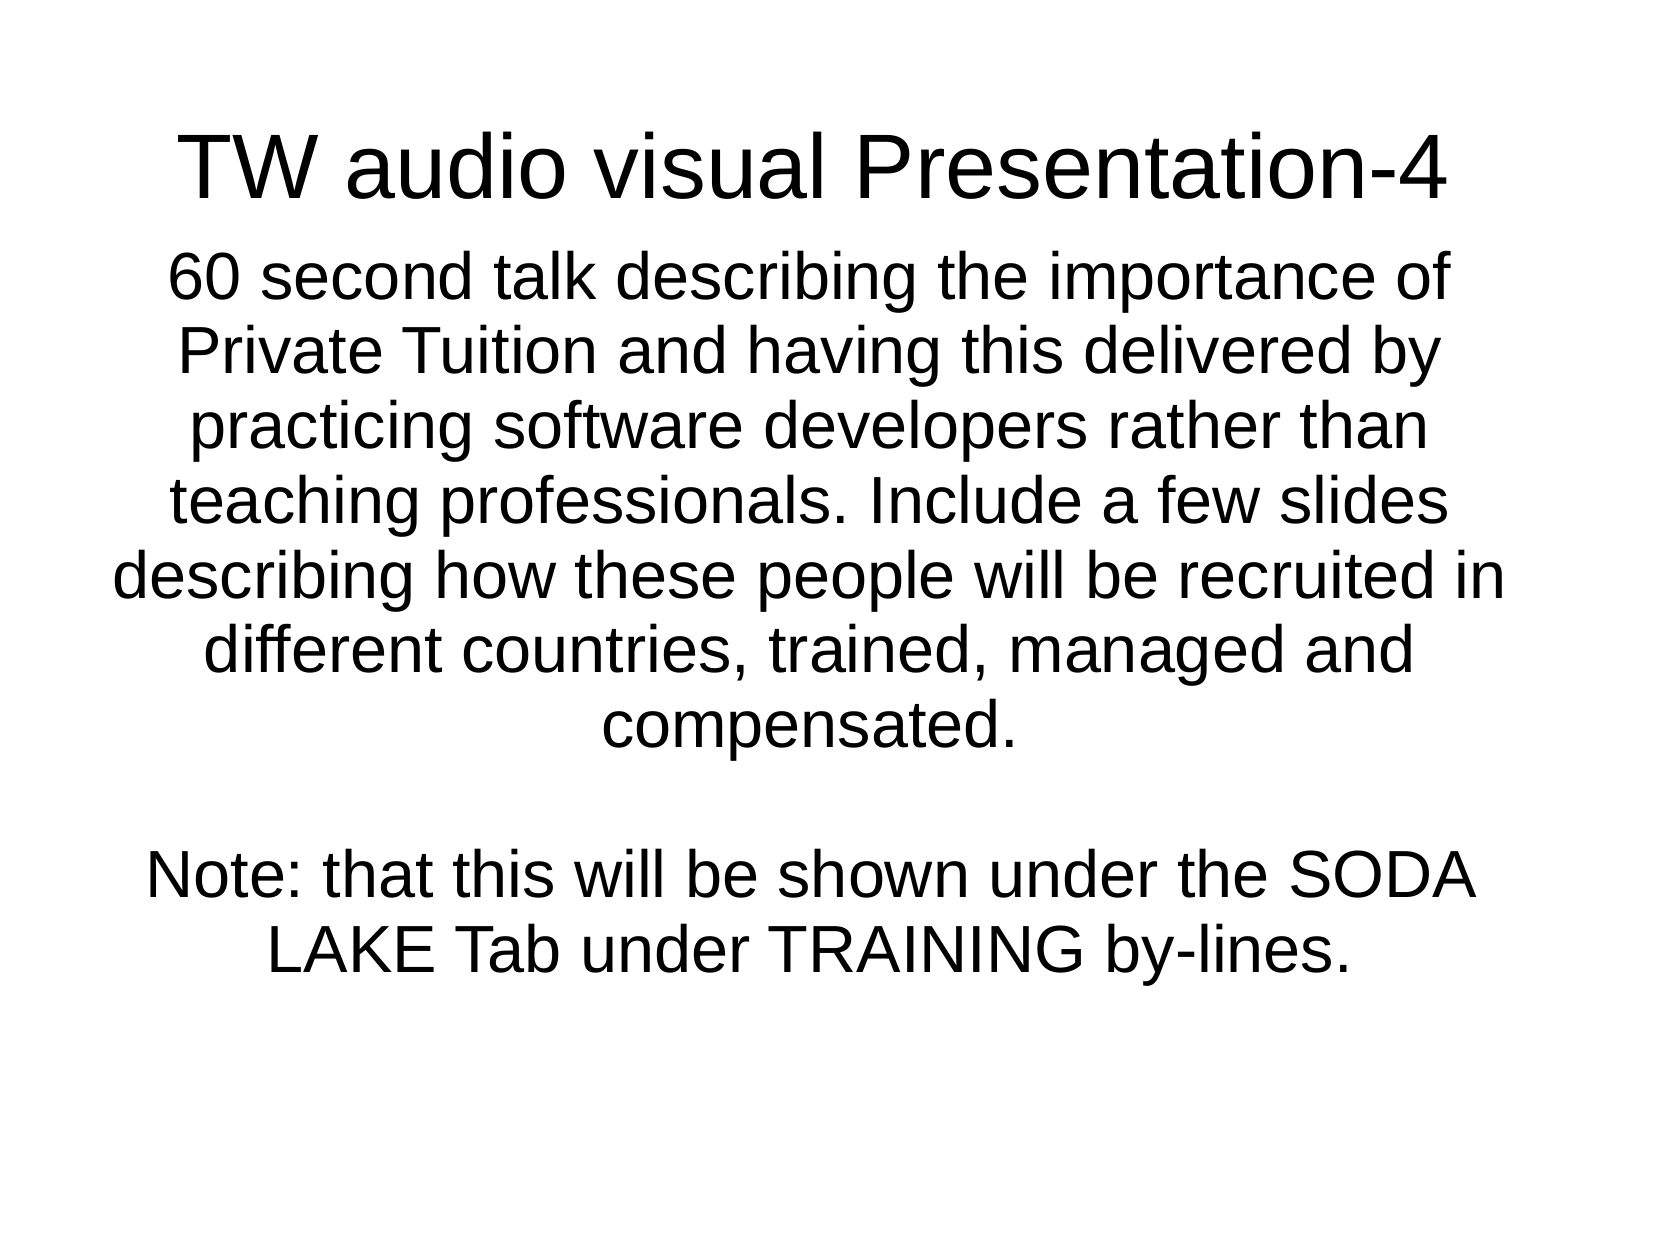

# TW audio visual Presentation-4
60 second talk describing the importance of Private Tuition and having this delivered by practicing software developers rather than teaching professionals. Include a few slides describing how these people will be recruited in different countries, trained, managed and compensated.
Note: that this will be shown under the SODA LAKE Tab under TRAINING by-lines.